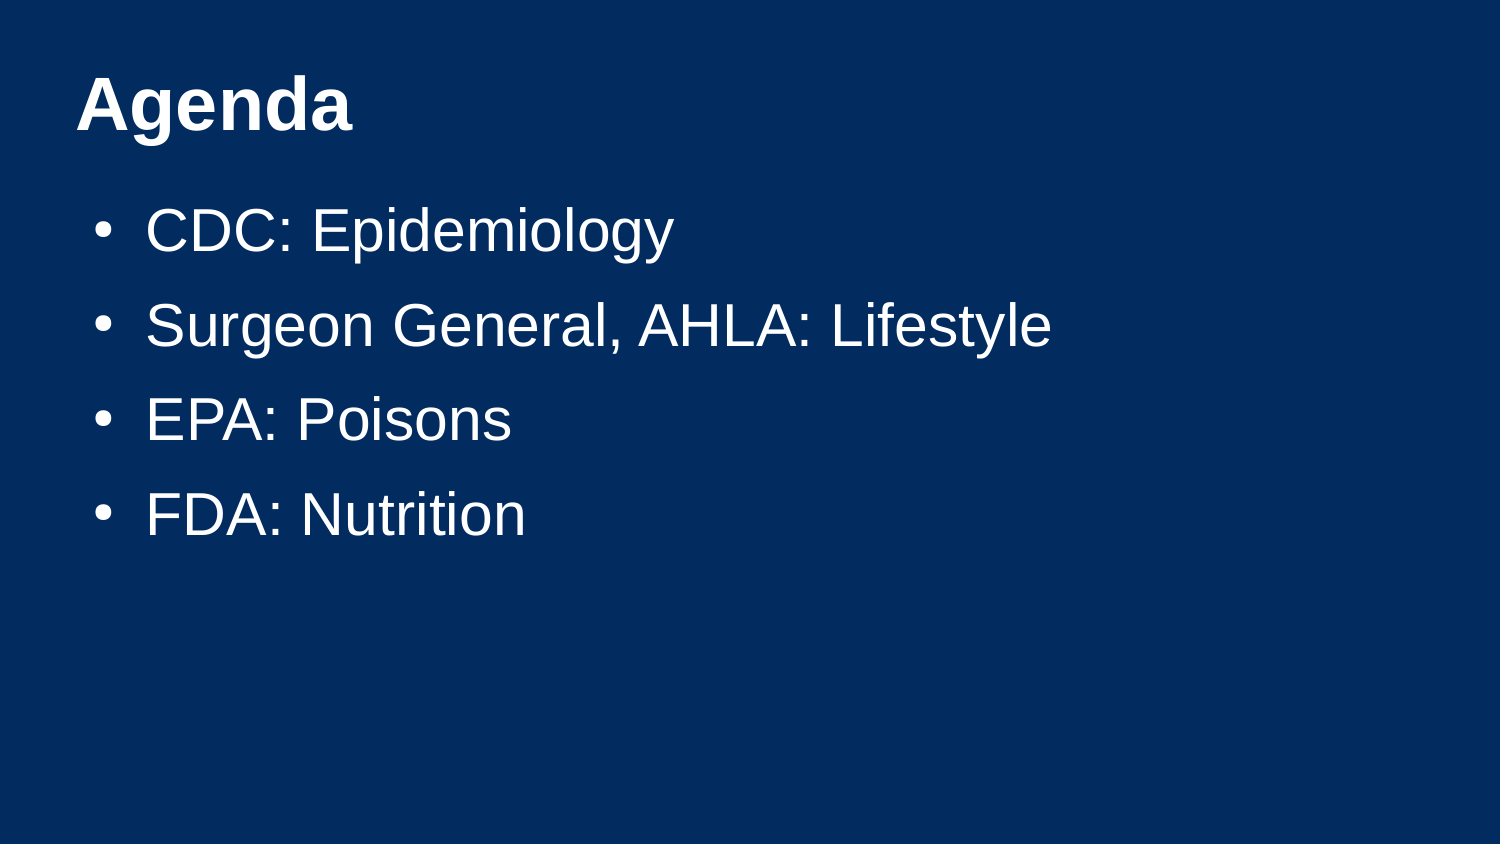

# Agenda
CDC: Epidemiology
Surgeon General, AHLA: Lifestyle
EPA: Poisons
FDA: Nutrition